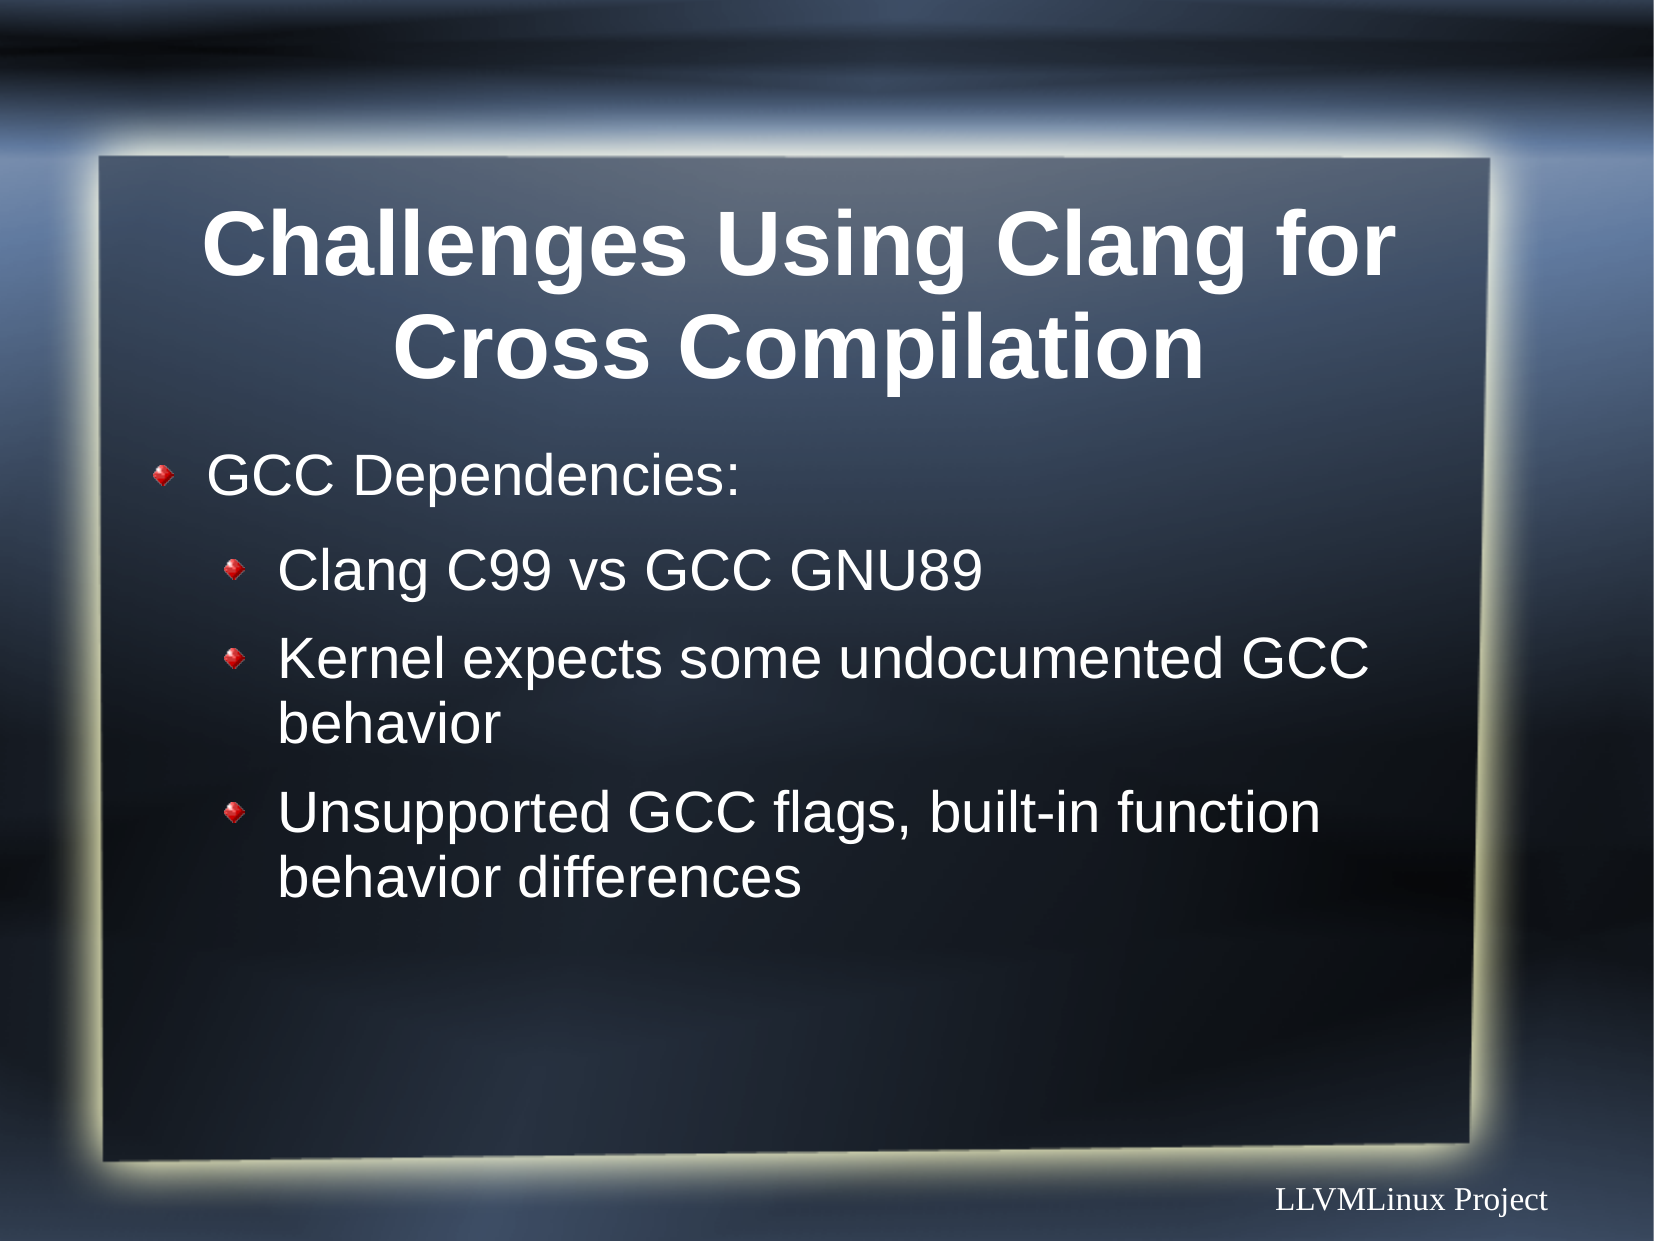

# Challenges Using Clang for Cross Compilation
GCC Dependencies:
Clang C99 vs GCC GNU89
Kernel expects some undocumented GCC behavior
Unsupported GCC flags, built-in function behavior differences